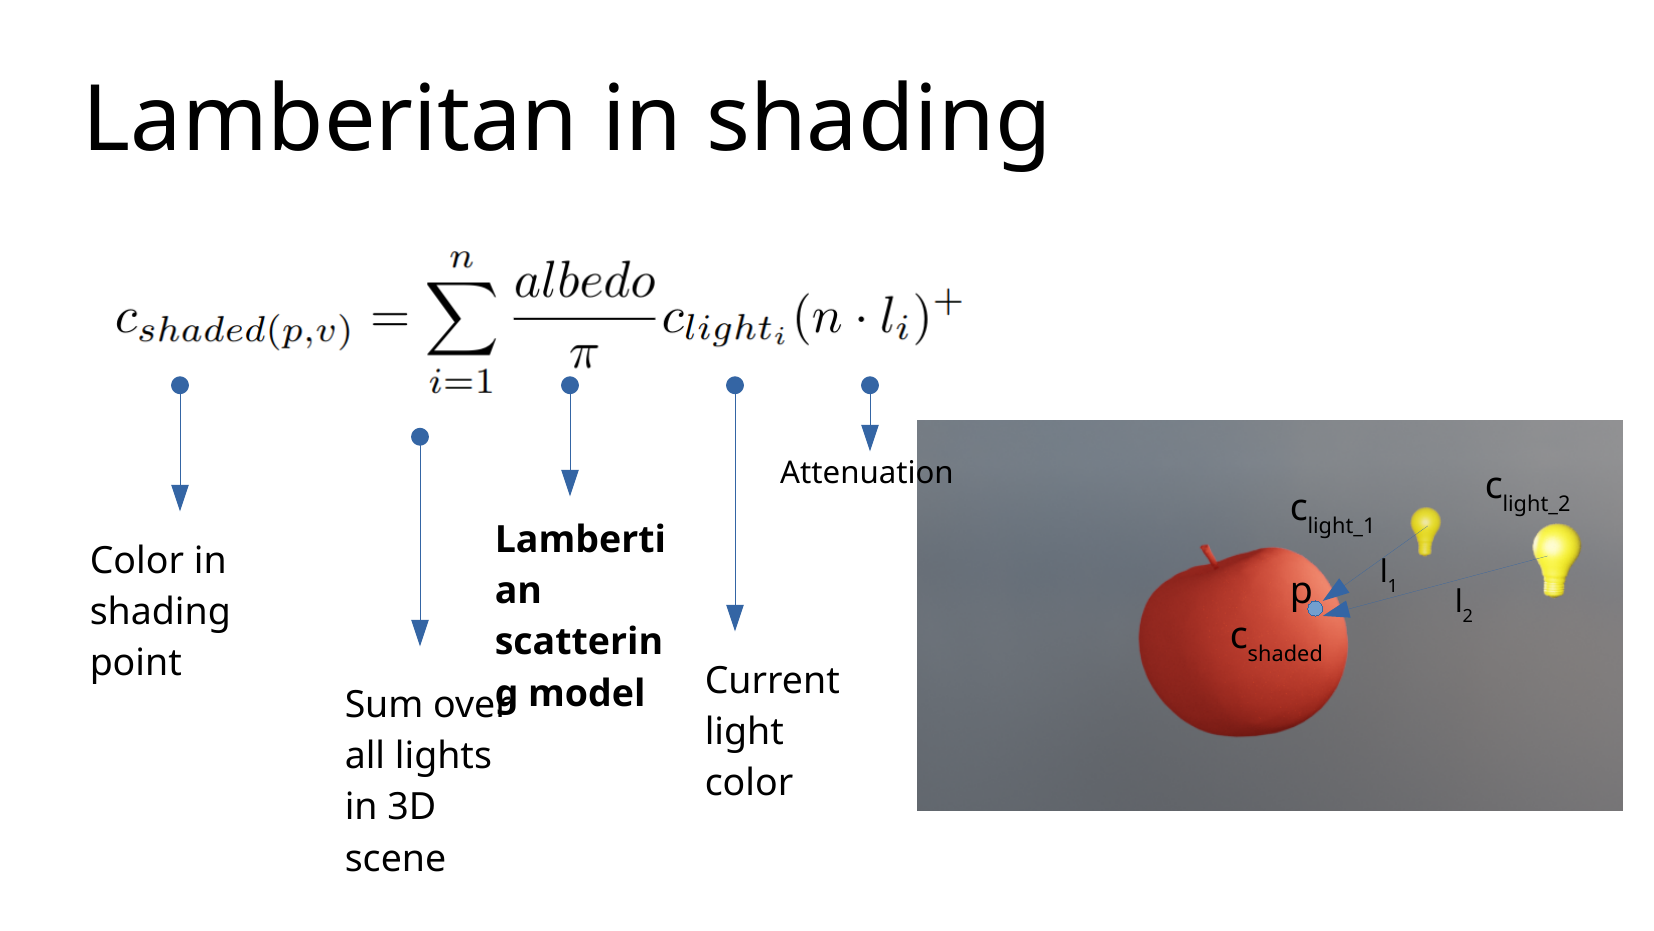

# Lamberitan in shading
Attenuation
clight_2
clight_1
Lambertian scattering model
Color in shading point
l1
p
l2
cshaded
Current light color
Sum over all lights in 3D scene